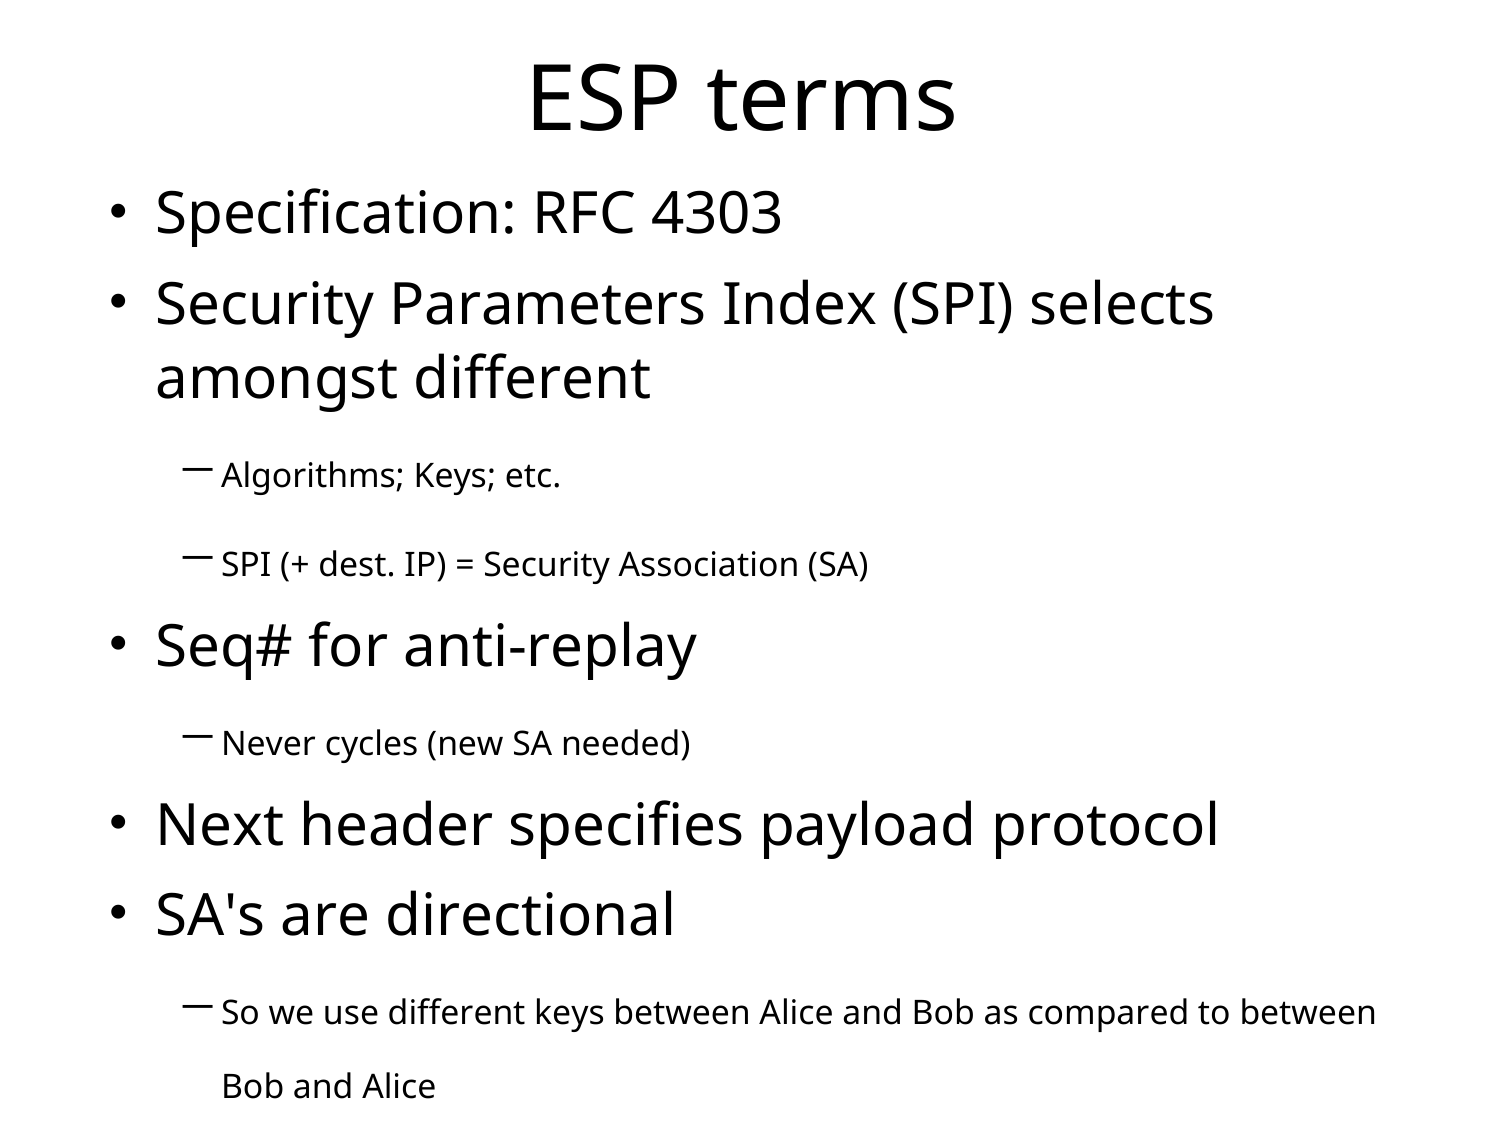

ESP terms
Specification: RFC 4303
Security Parameters Index (SPI) selects amongst different
Algorithms; Keys; etc.
SPI (+ dest. IP) = Security Association (SA)
Seq# for anti-replay
Never cycles (new SA needed)
Next header specifies payload protocol
SA's are directional
So we use different keys between Alice and Bob as compared to between Bob and Alice